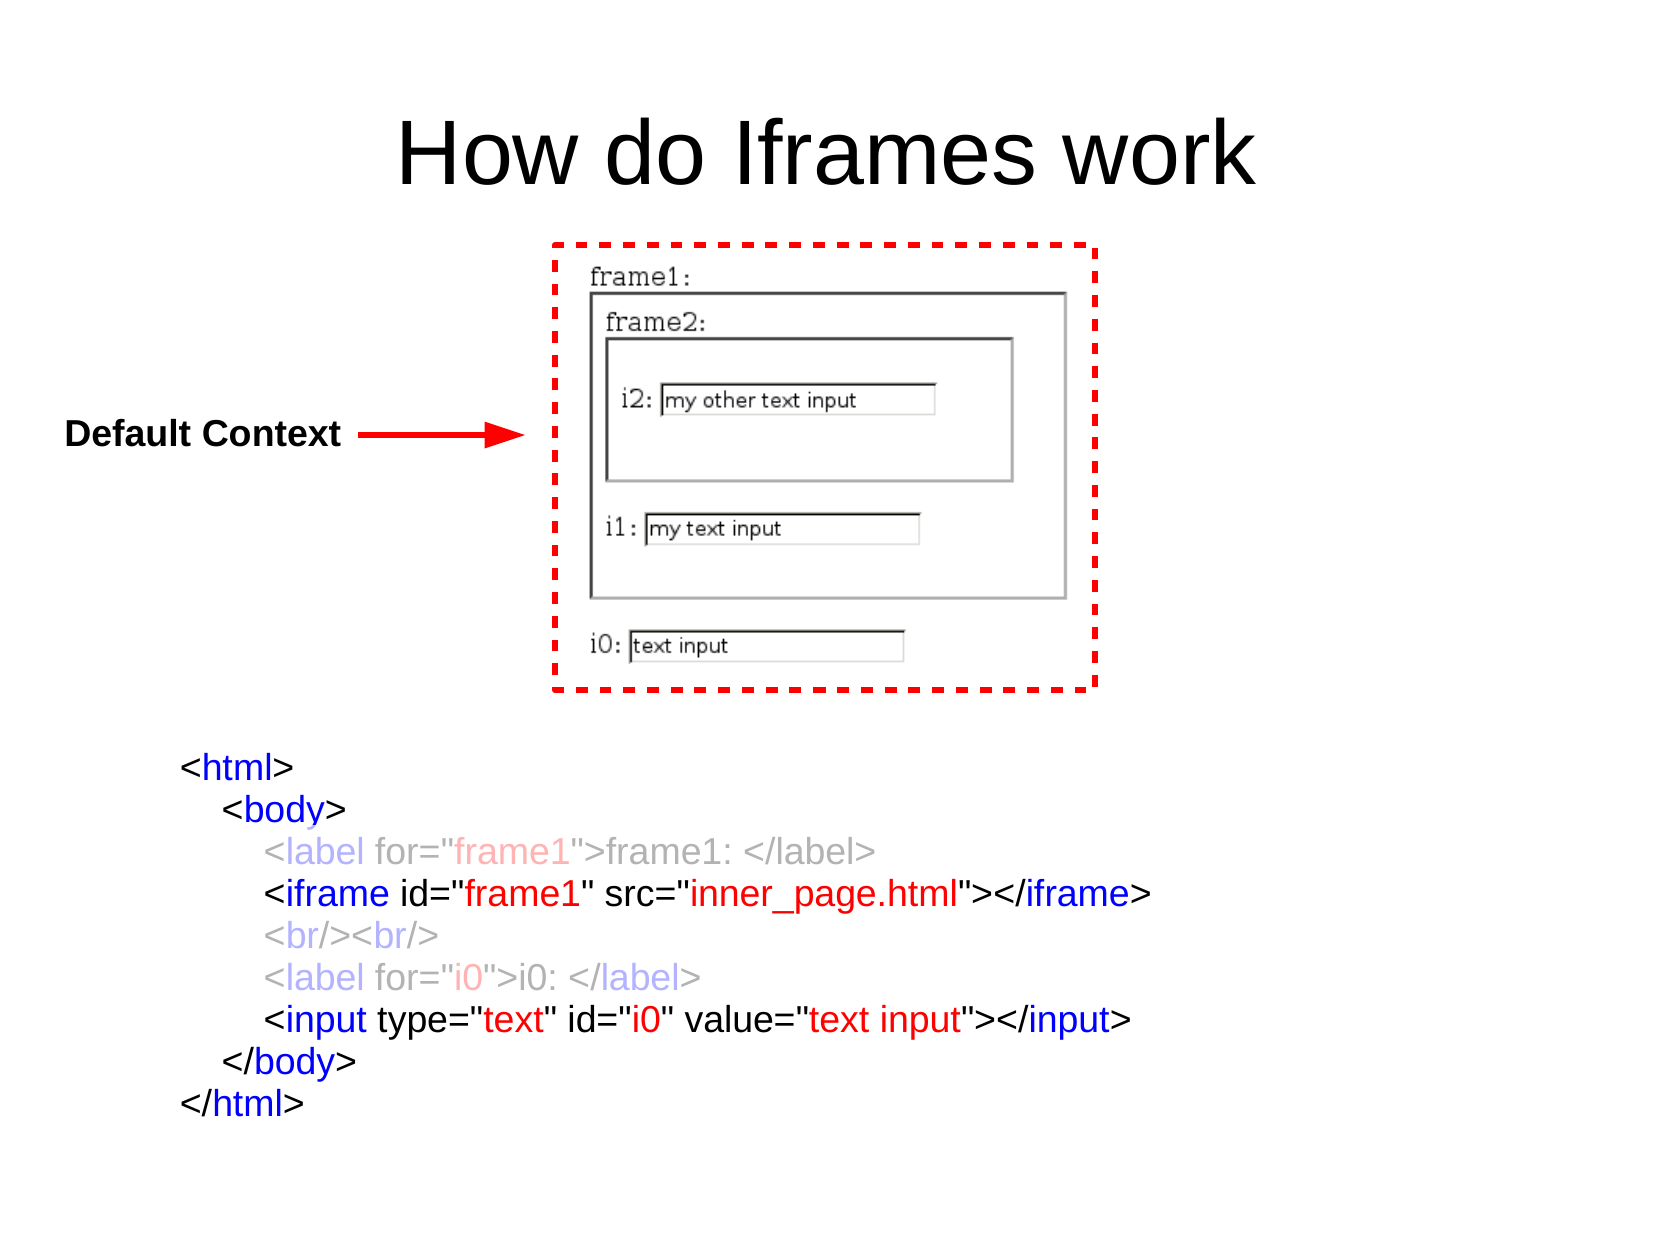

# How do Iframes work
Default Context
<html>
 <body>
 <label for="frame1">frame1: </label>
 <iframe id="frame1" src="inner_page.html"></iframe>
 <br/><br/>
 <label for="i0">i0: </label>
 <input type="text" id="i0" value="text input"></input>
 </body>
</html>